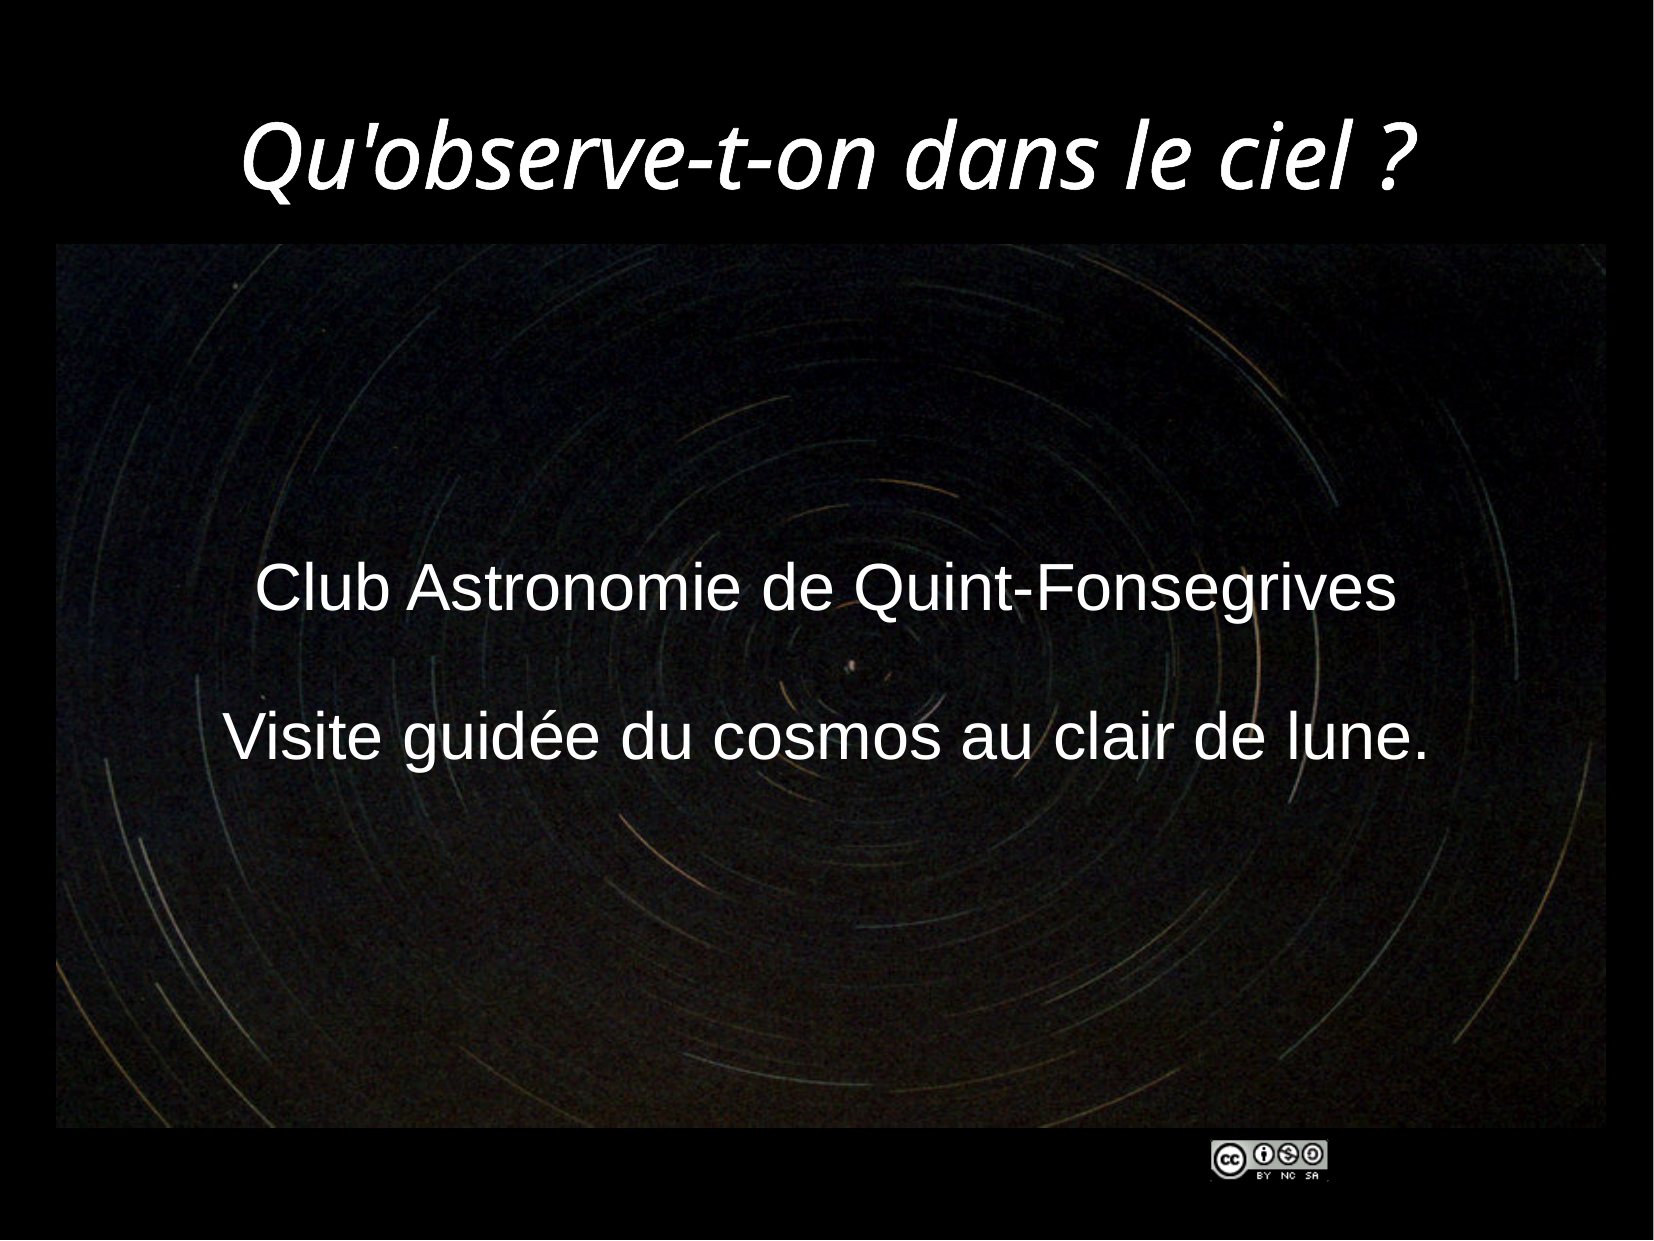

Qu'observe-t-on dans le ciel ?
# Club Astronomie de Quint-Fonsegrives
Visite guidée du cosmos au clair de lune.